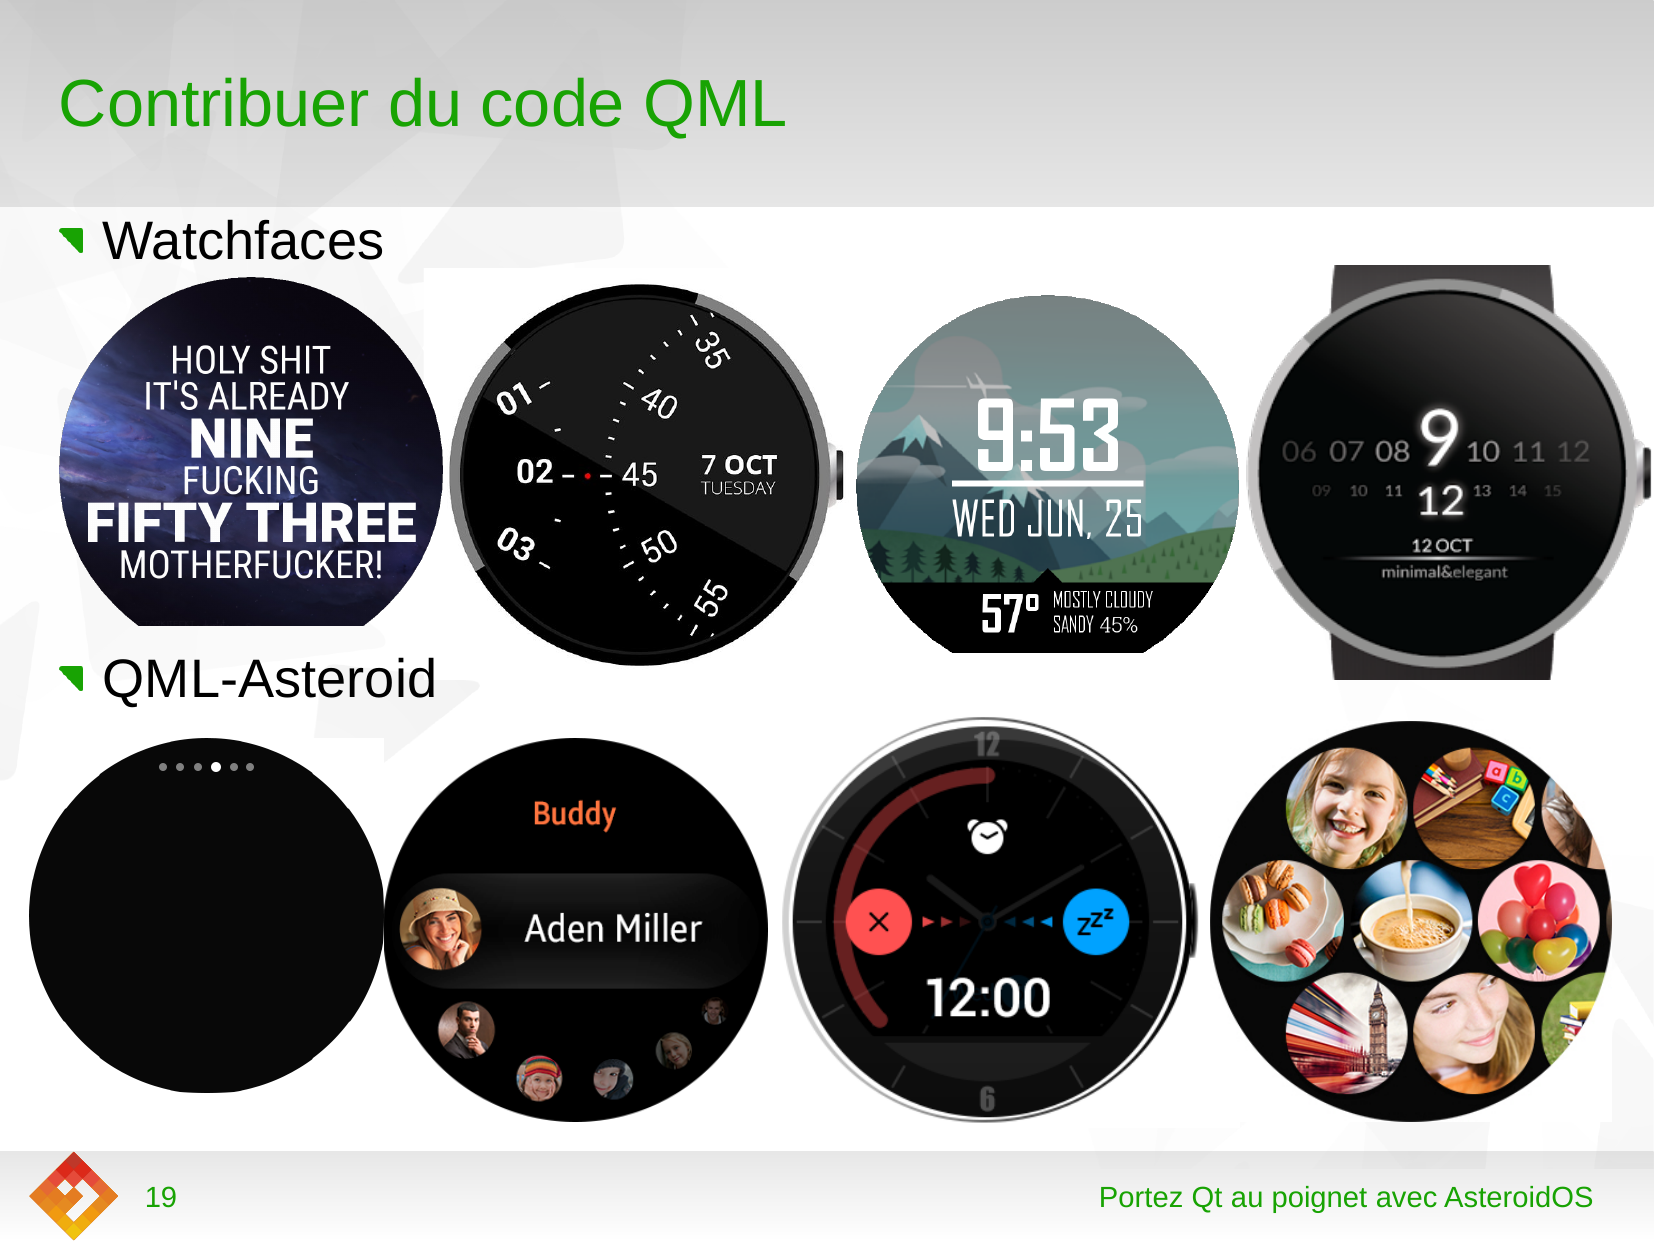

# Contribuer du code QML
Watchfaces
QML-Asteroid
19
Portez Qt au poignet avec AsteroidOS